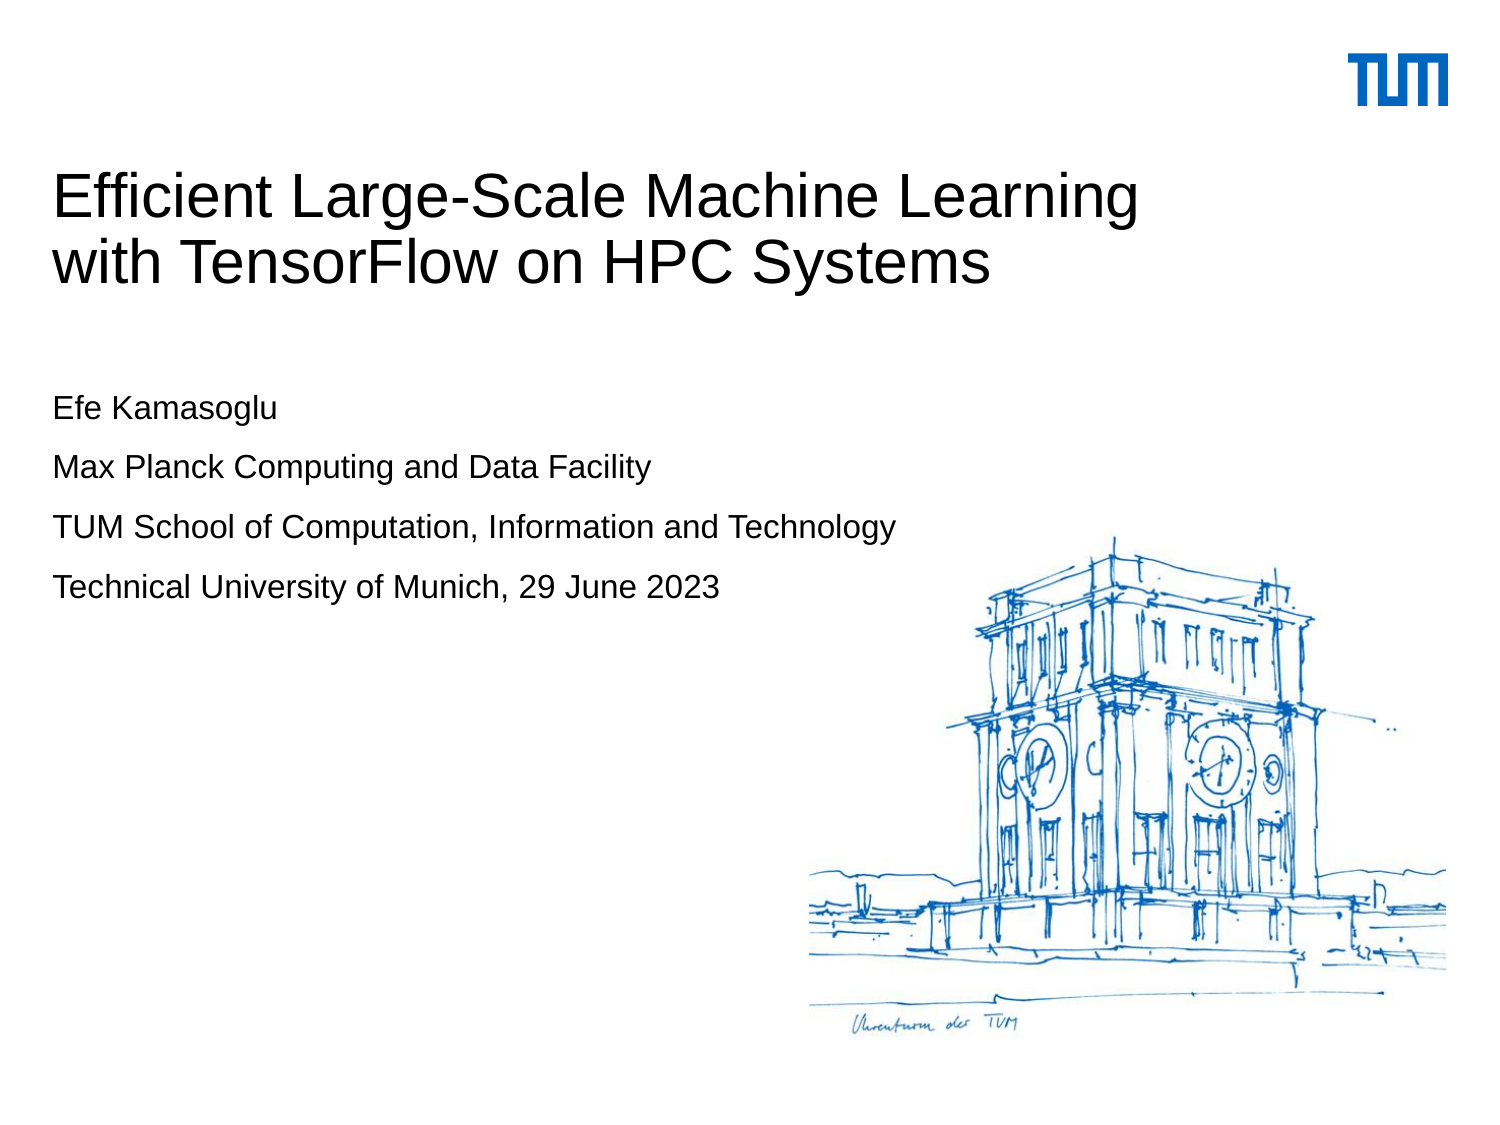

# Efficient Large-Scale Machine Learning with TensorFlow on HPC Systems
Efe Kamasoglu
Max Planck Computing and Data Facility
TUM School of Computation, Information and Technology
Technical University of Munich, 29 June 2023